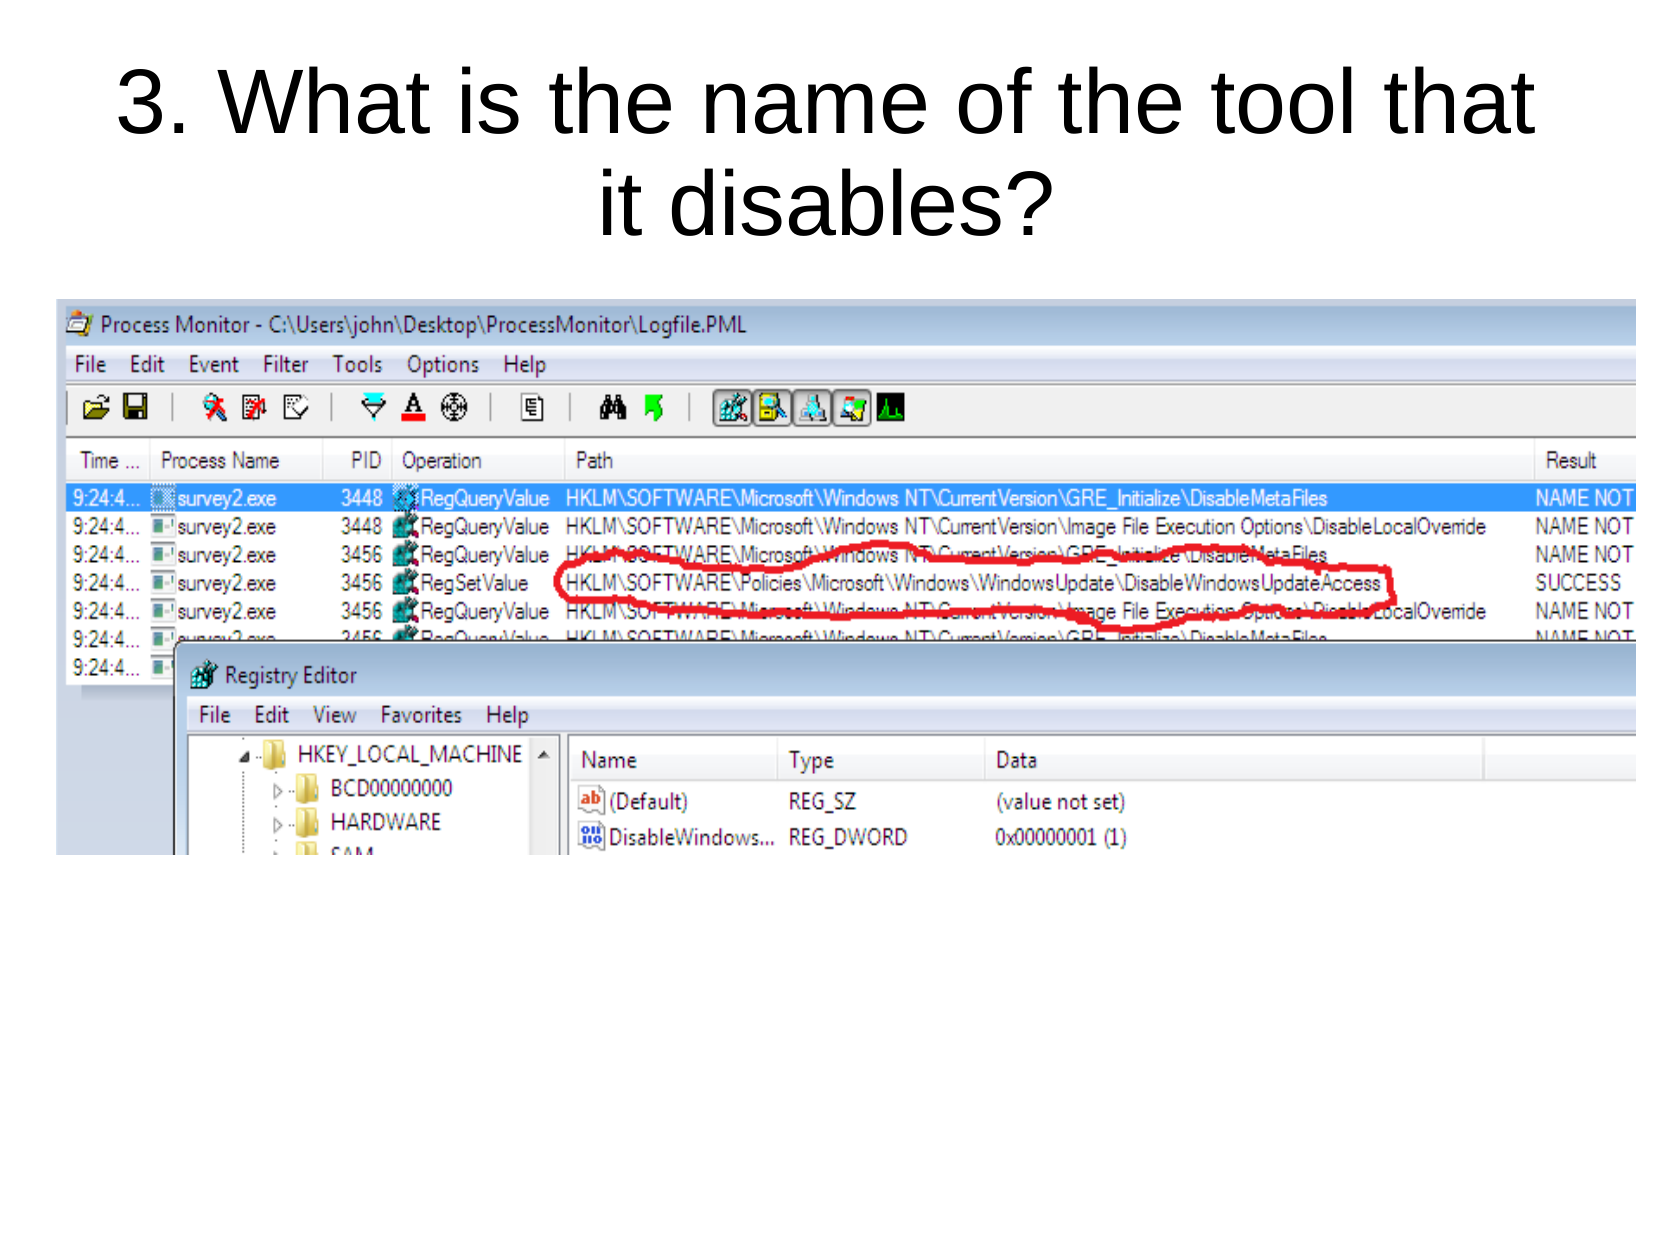

# 3. What is the name of the tool that it disables?